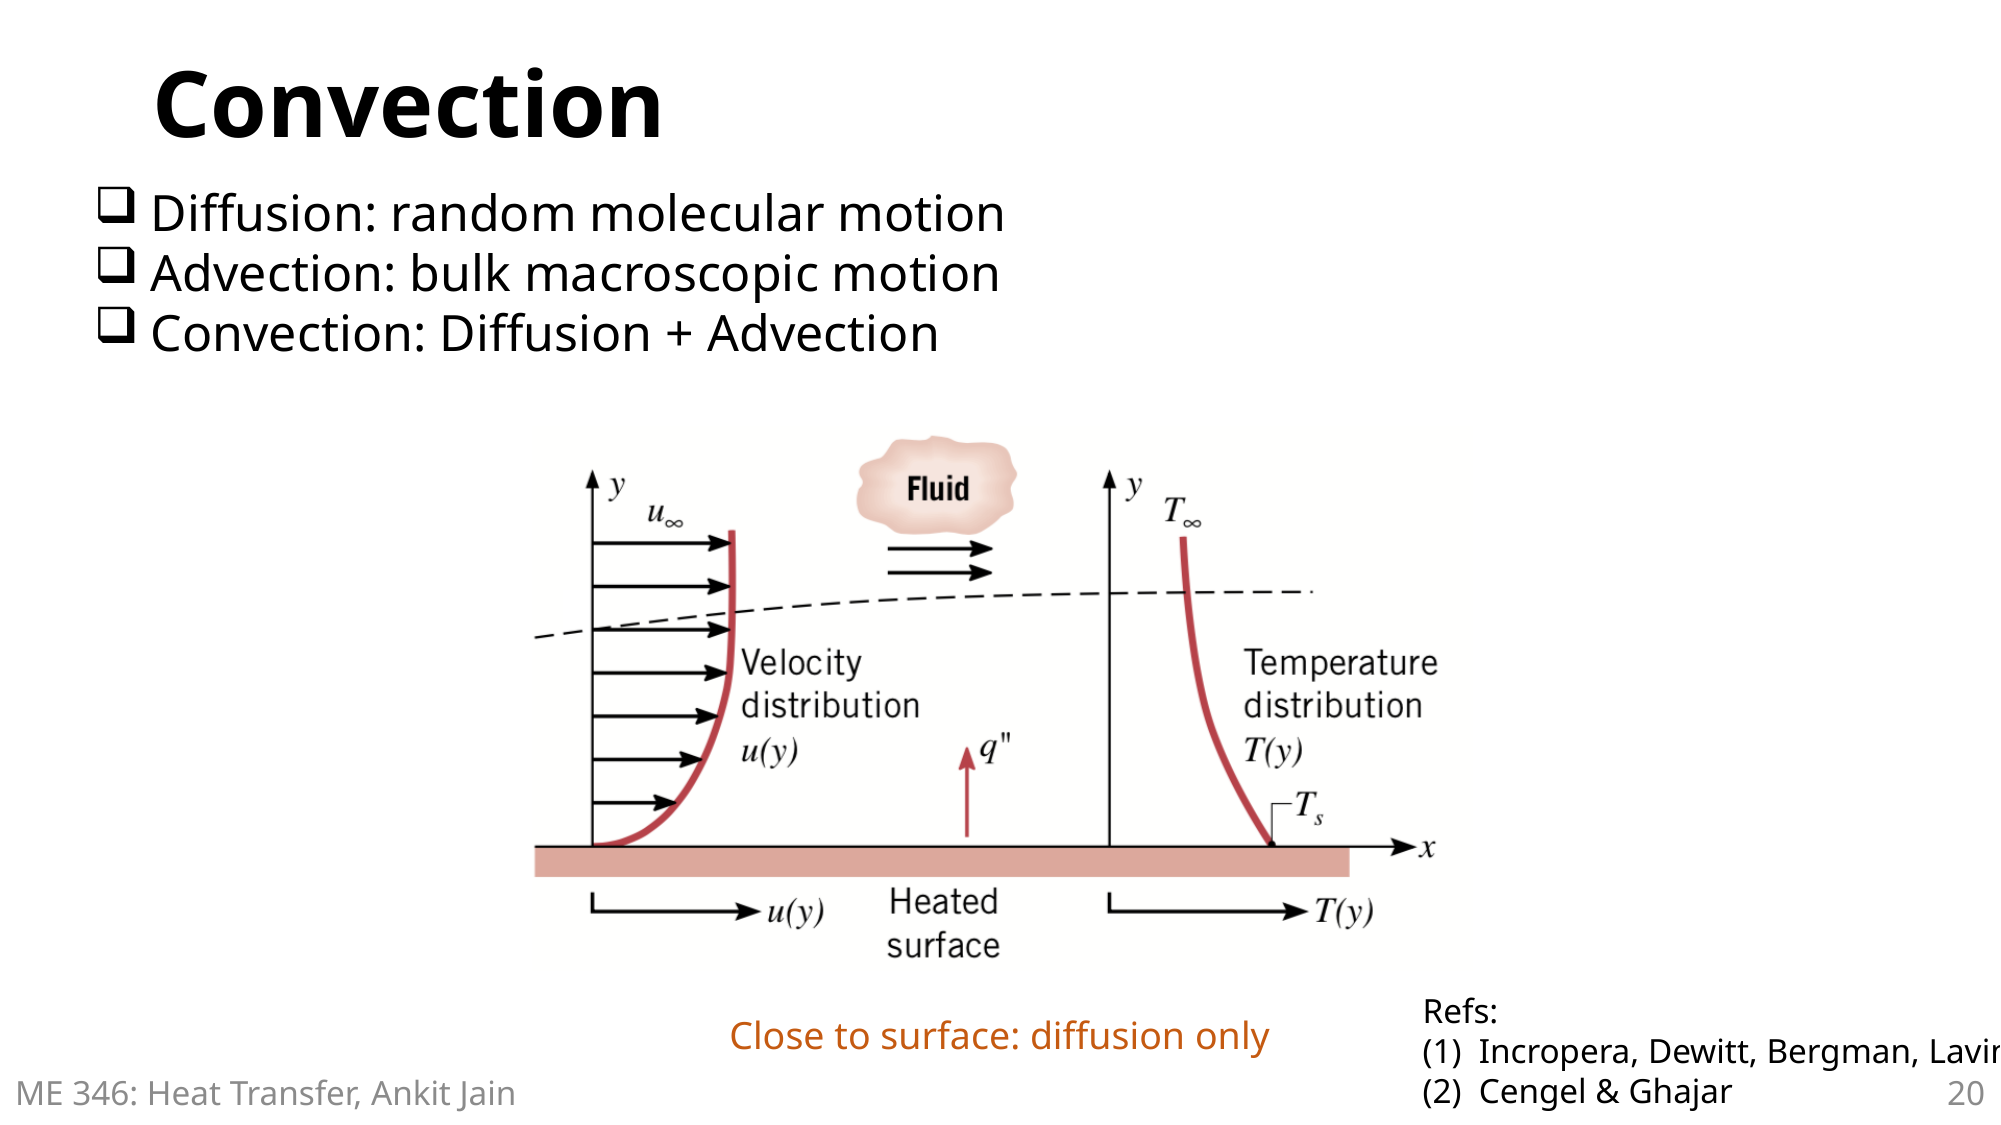

Convection
Diffusion: random molecular motion
Advection: bulk macroscopic motion
Convection: Diffusion + Advection
Refs:
Incropera, Dewitt, Bergman, Lavine
Cengel & Ghajar
Close to surface: diffusion only
ME 346: Heat Transfer, Ankit Jain
20